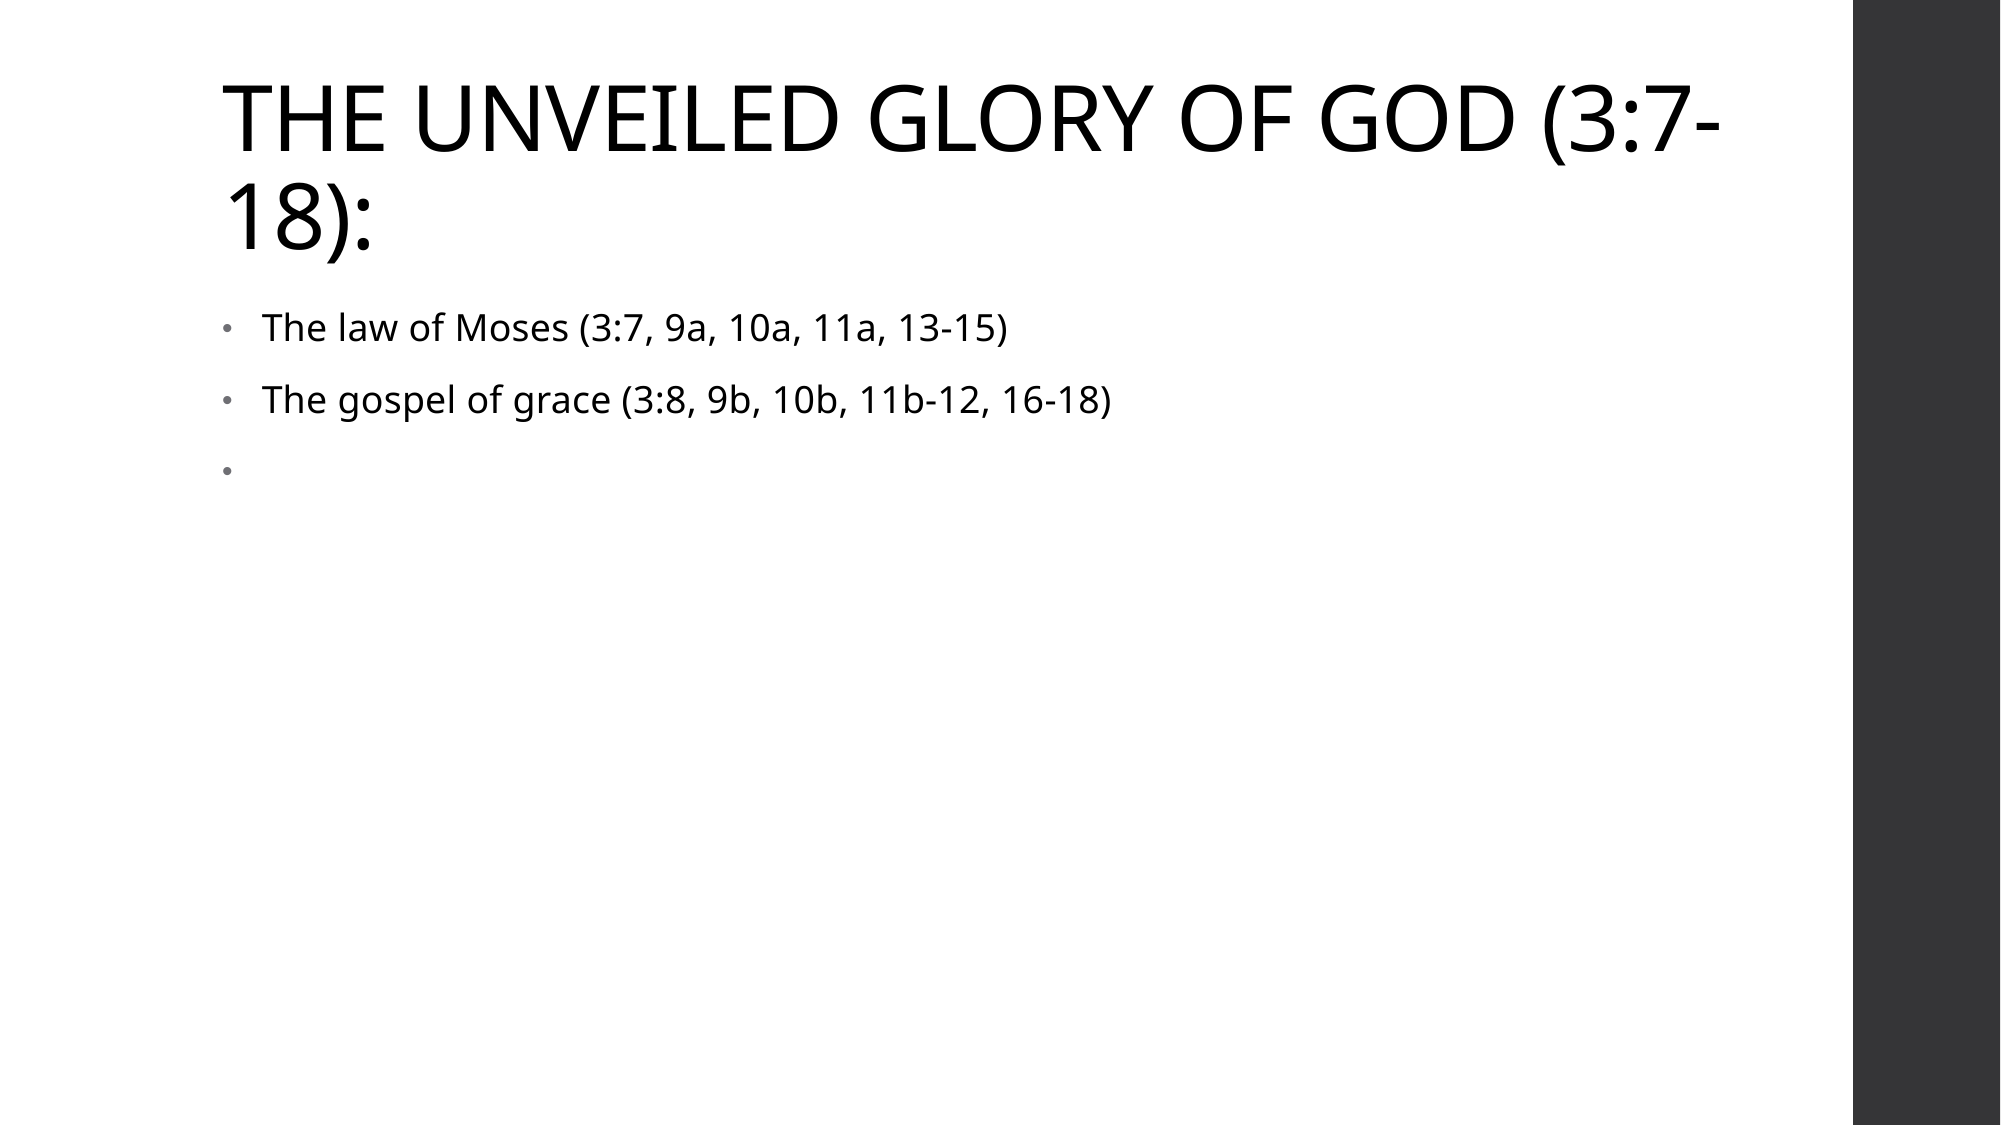

# THE UNVEILED GLORY OF GOD (3:7-18):
 The law of Moses (3:7, 9a, 10a, 11a, 13-15)
 The gospel of grace (3:8, 9b, 10b, 11b-12, 16-18)